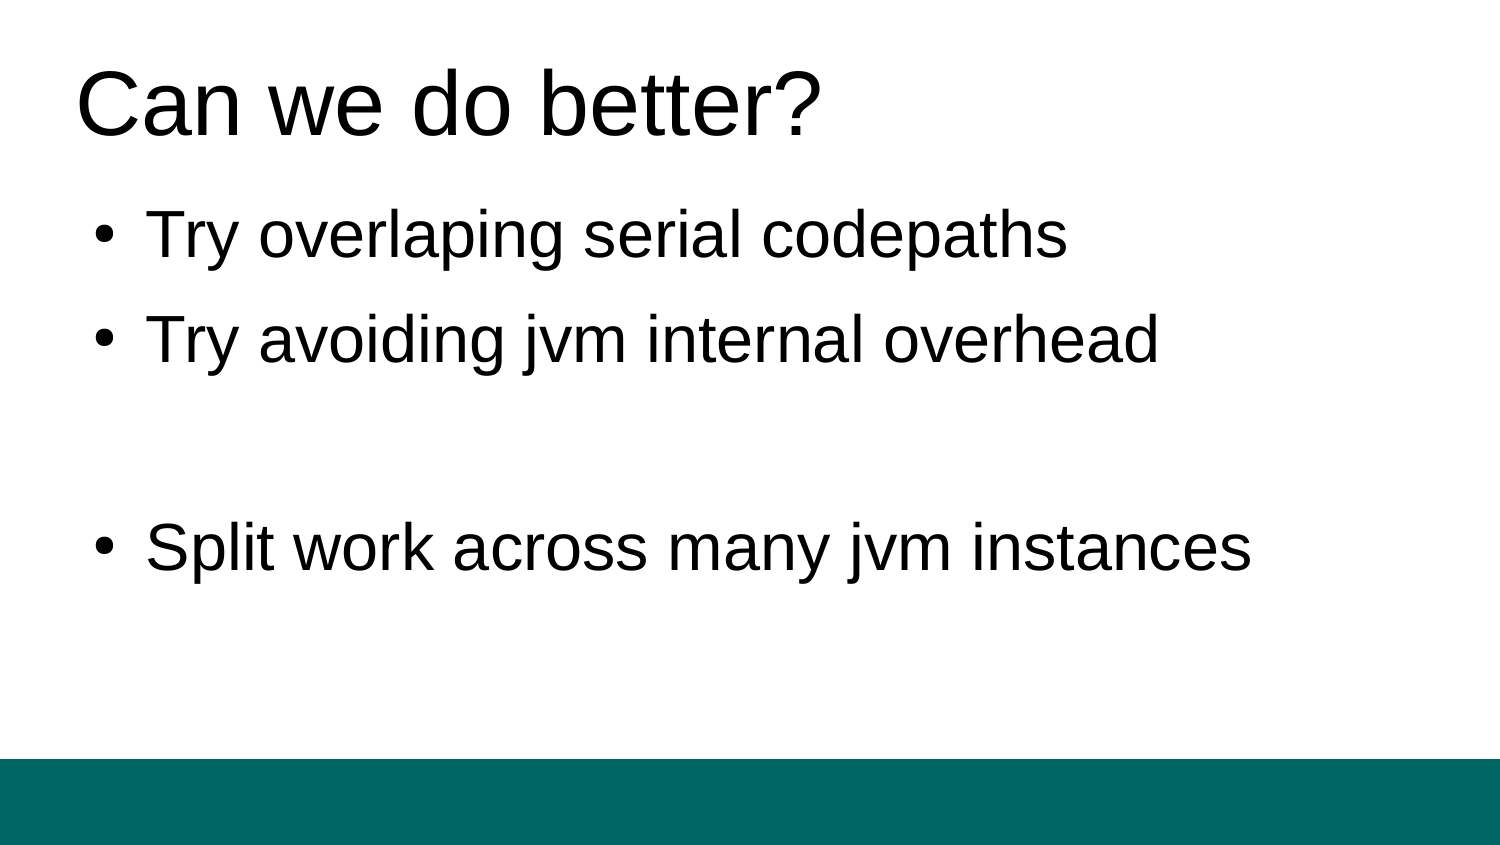

# Can we do better?
Try overlaping serial codepaths
Try avoiding jvm internal overhead
Split work across many jvm instances